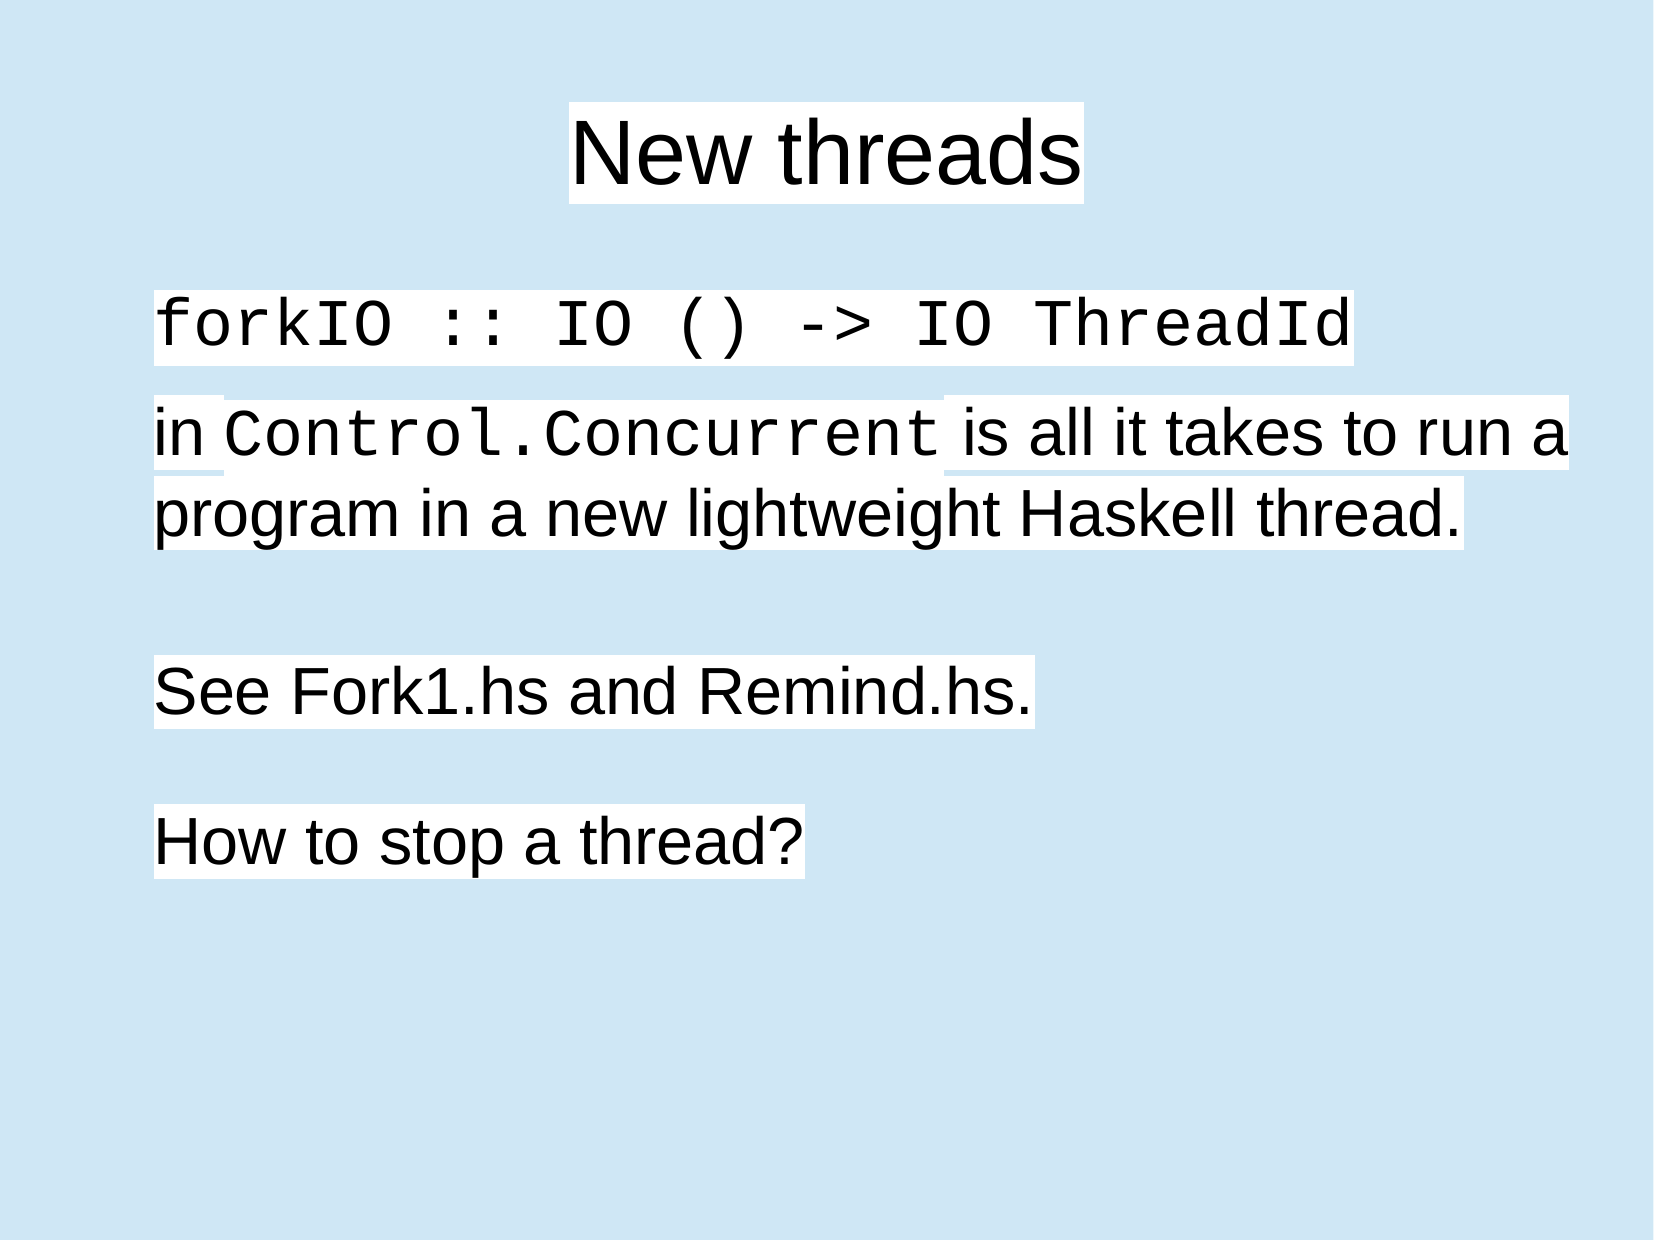

# New threads
forkIO :: IO () -> IO ThreadId
in Control.Concurrent is all it takes to run a program in a new lightweight Haskell thread.
See Fork1.hs and Remind.hs.
How to stop a thread?